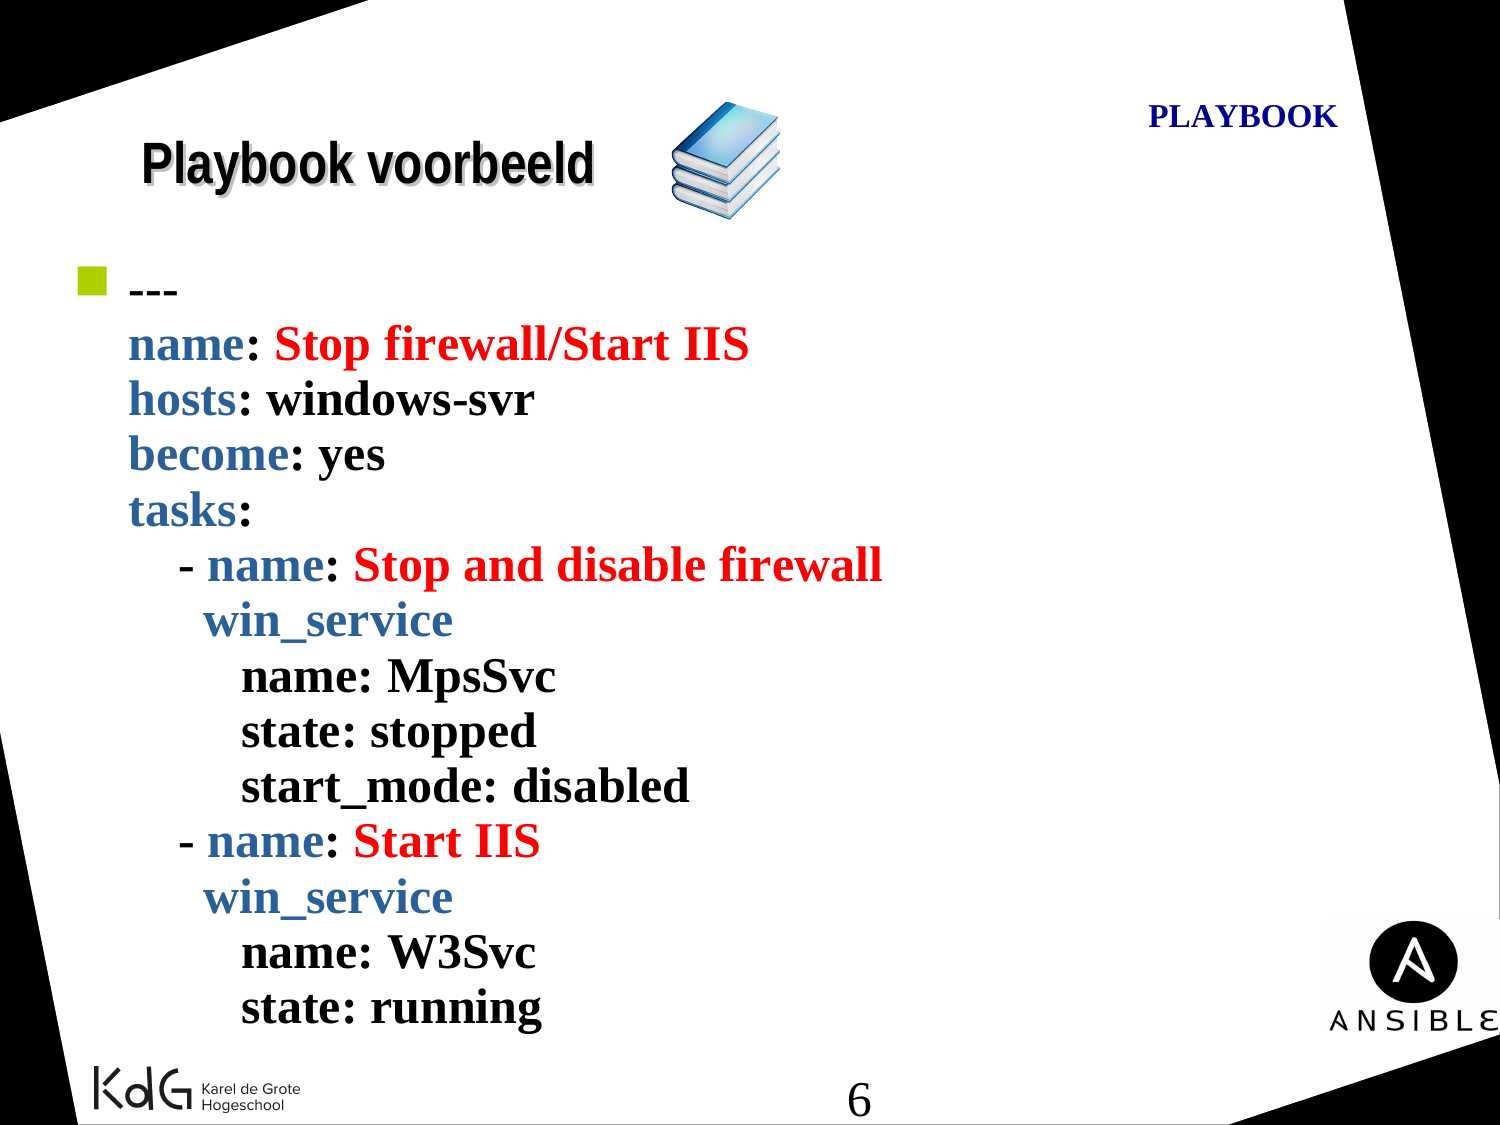

# Playbook voorbeeld
PLAYBOOK
---
name: Stop firewall/Start IIS
hosts: windows-svr
become: yes
tasks:
 - name: Stop and disable firewall
 win_service
 name: MpsSvc
 state: stopped
 start_mode: disabled
 - name: Start IIS
 win_service
 name: W3Svc
 state: running